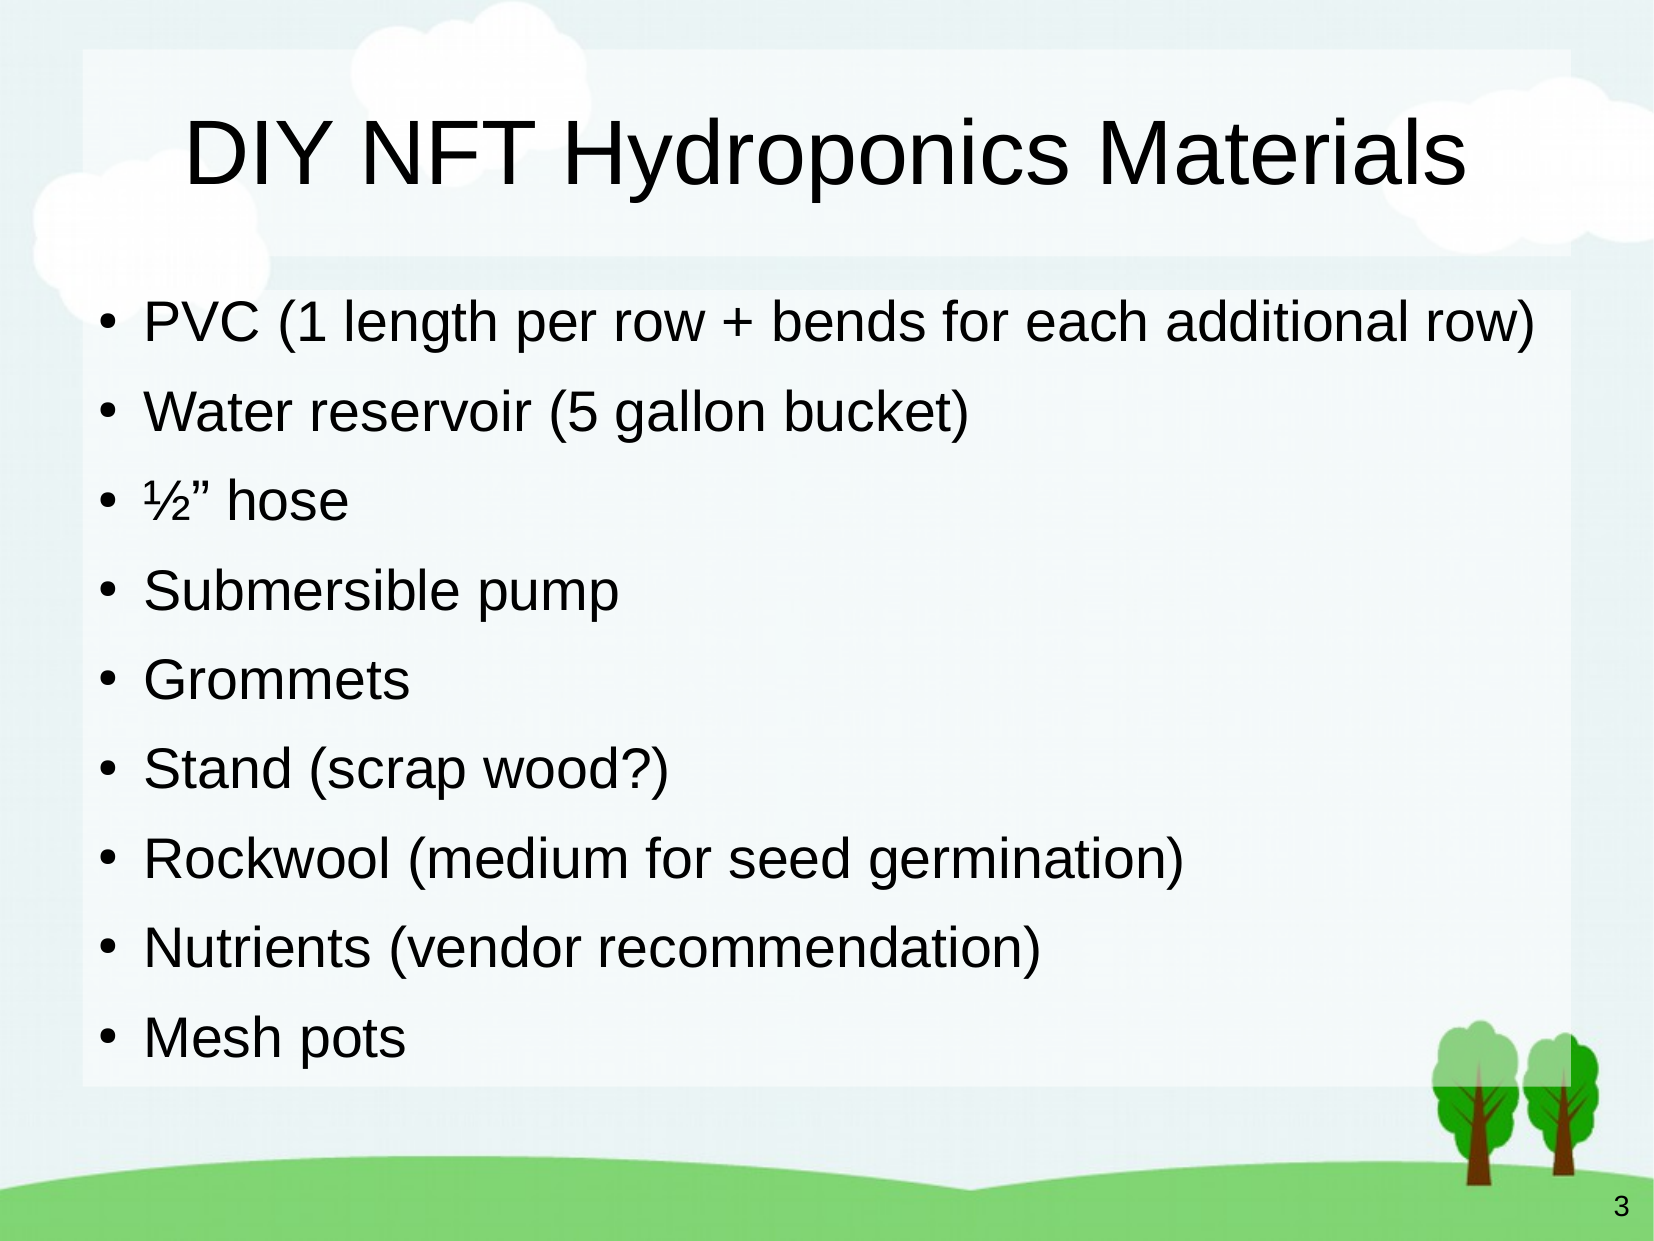

# DIY NFT Hydroponics Materials
PVC (1 length per row + bends for each additional row)
Water reservoir (5 gallon bucket)
½” hose
Submersible pump
Grommets
Stand (scrap wood?)
Rockwool (medium for seed germination)
Nutrients (vendor recommendation)
Mesh pots
3